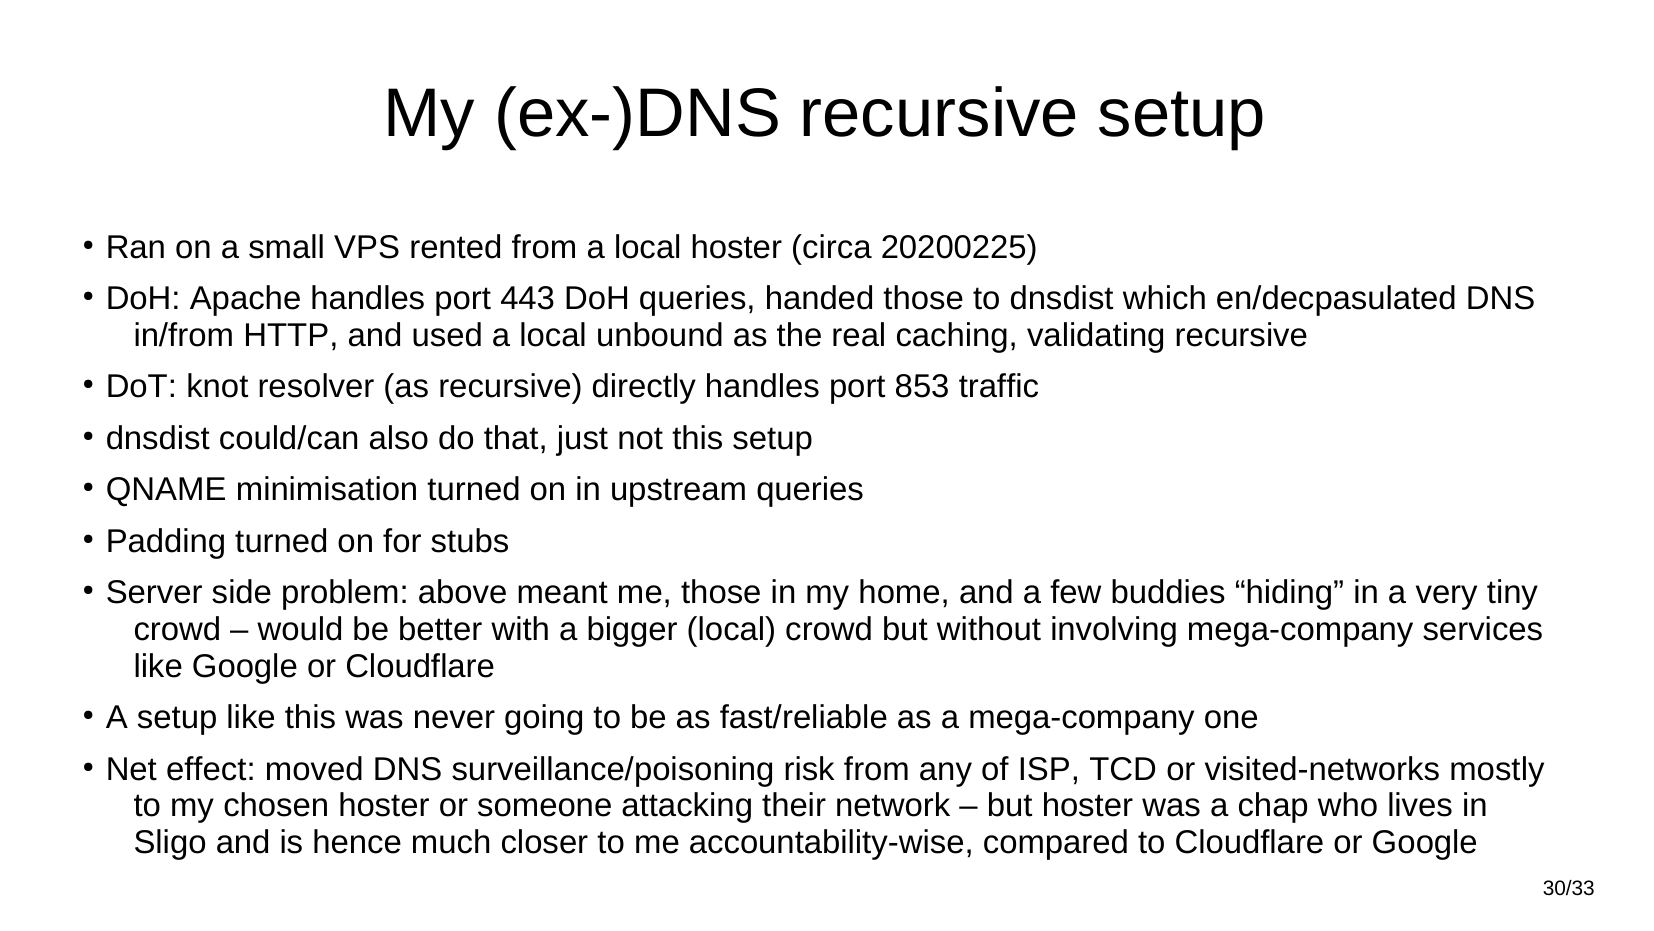

# My (ex-)DNS recursive setup
Ran on a small VPS rented from a local hoster (circa 20200225)
DoH: Apache handles port 443 DoH queries, handed those to dnsdist which en/decpasulated DNS in/from HTTP, and used a local unbound as the real caching, validating recursive
DoT: knot resolver (as recursive) directly handles port 853 traffic
dnsdist could/can also do that, just not this setup
QNAME minimisation turned on in upstream queries
Padding turned on for stubs
Server side problem: above meant me, those in my home, and a few buddies “hiding” in a very tiny crowd – would be better with a bigger (local) crowd but without involving mega-company services like Google or Cloudflare
A setup like this was never going to be as fast/reliable as a mega-company one
Net effect: moved DNS surveillance/poisoning risk from any of ISP, TCD or visited-networks mostly to my chosen hoster or someone attacking their network – but hoster was a chap who lives in Sligo and is hence much closer to me accountability-wise, compared to Cloudflare or Google